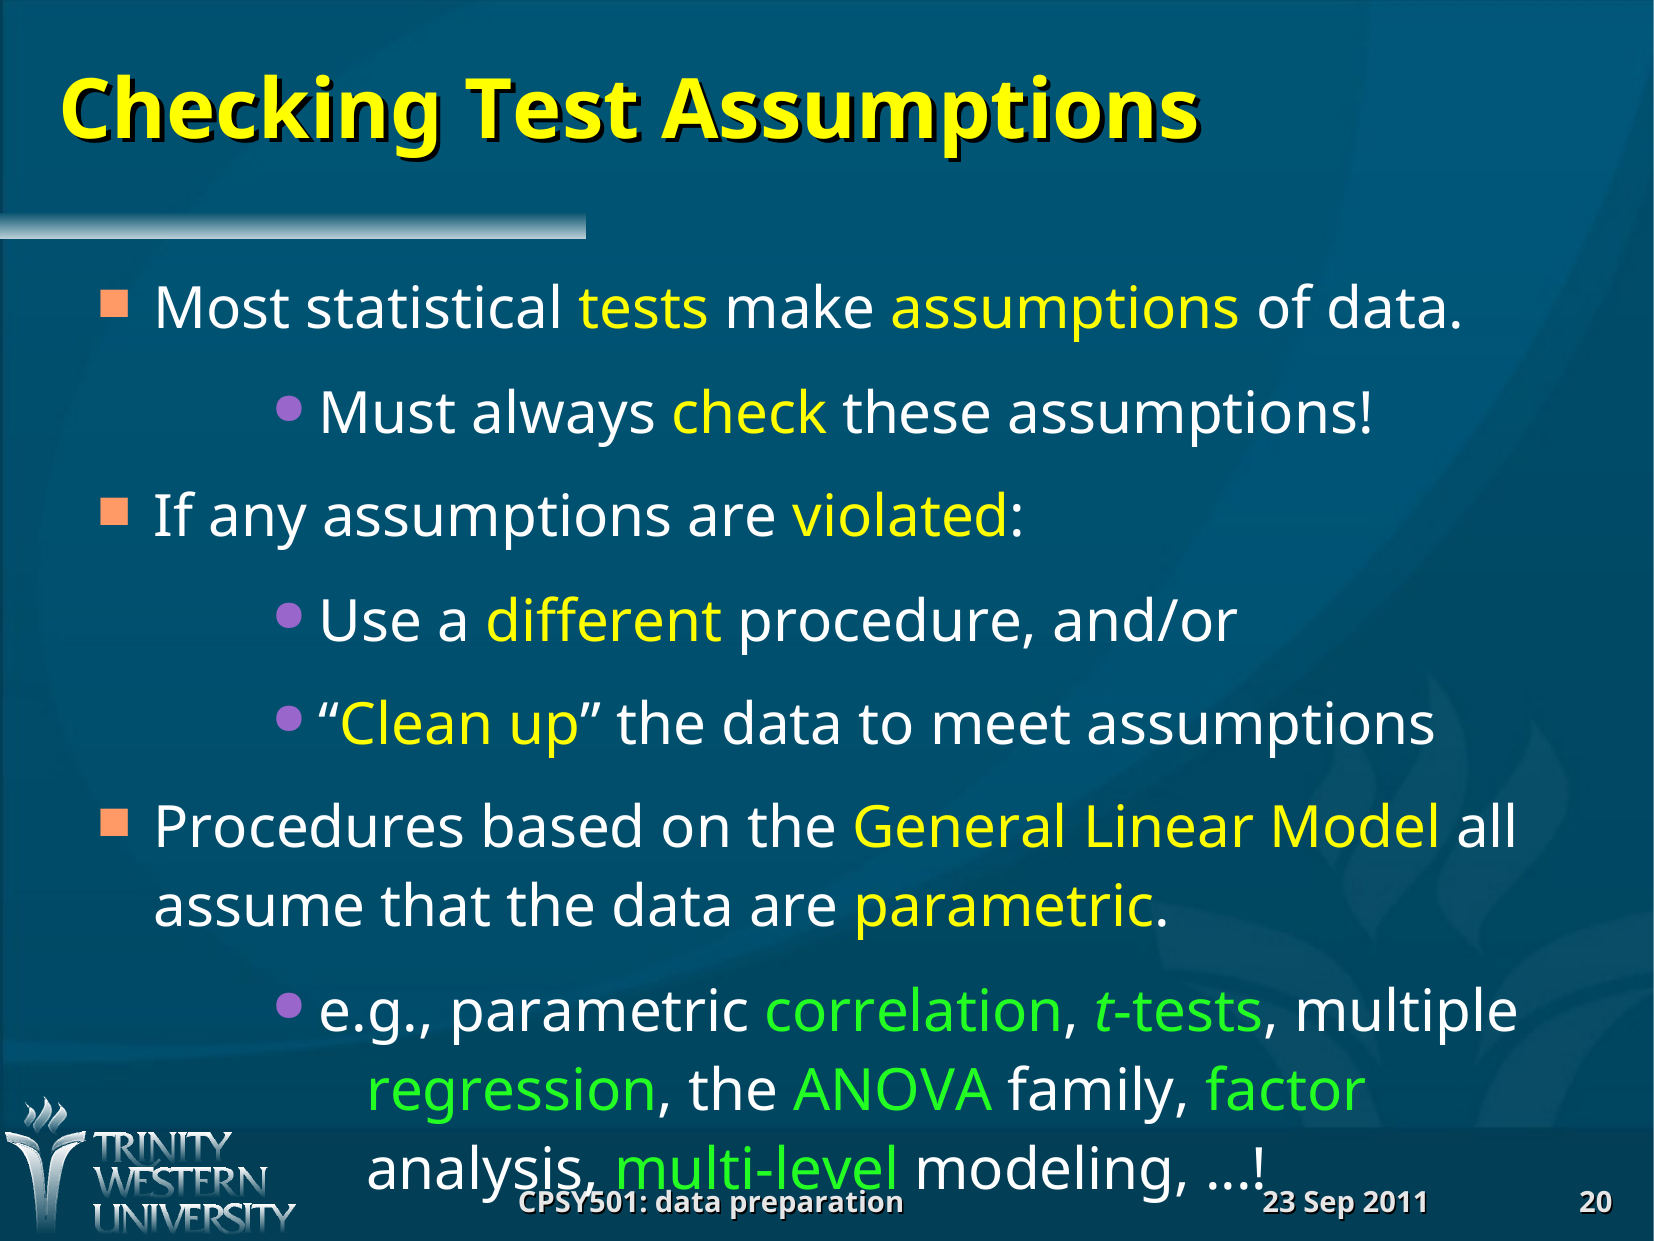

# Checking Test Assumptions
Most statistical tests make assumptions of data.
Must always check these assumptions!
If any assumptions are violated:
Use a different procedure, and/or
“Clean up” the data to meet assumptions
Procedures based on the General Linear Model all assume that the data are parametric.
e.g., parametric correlation, t-tests, multiple regression, the ANOVA family, factor analysis, multi-level modeling, ...!
CPSY501: data preparation
23 Sep 2011
20